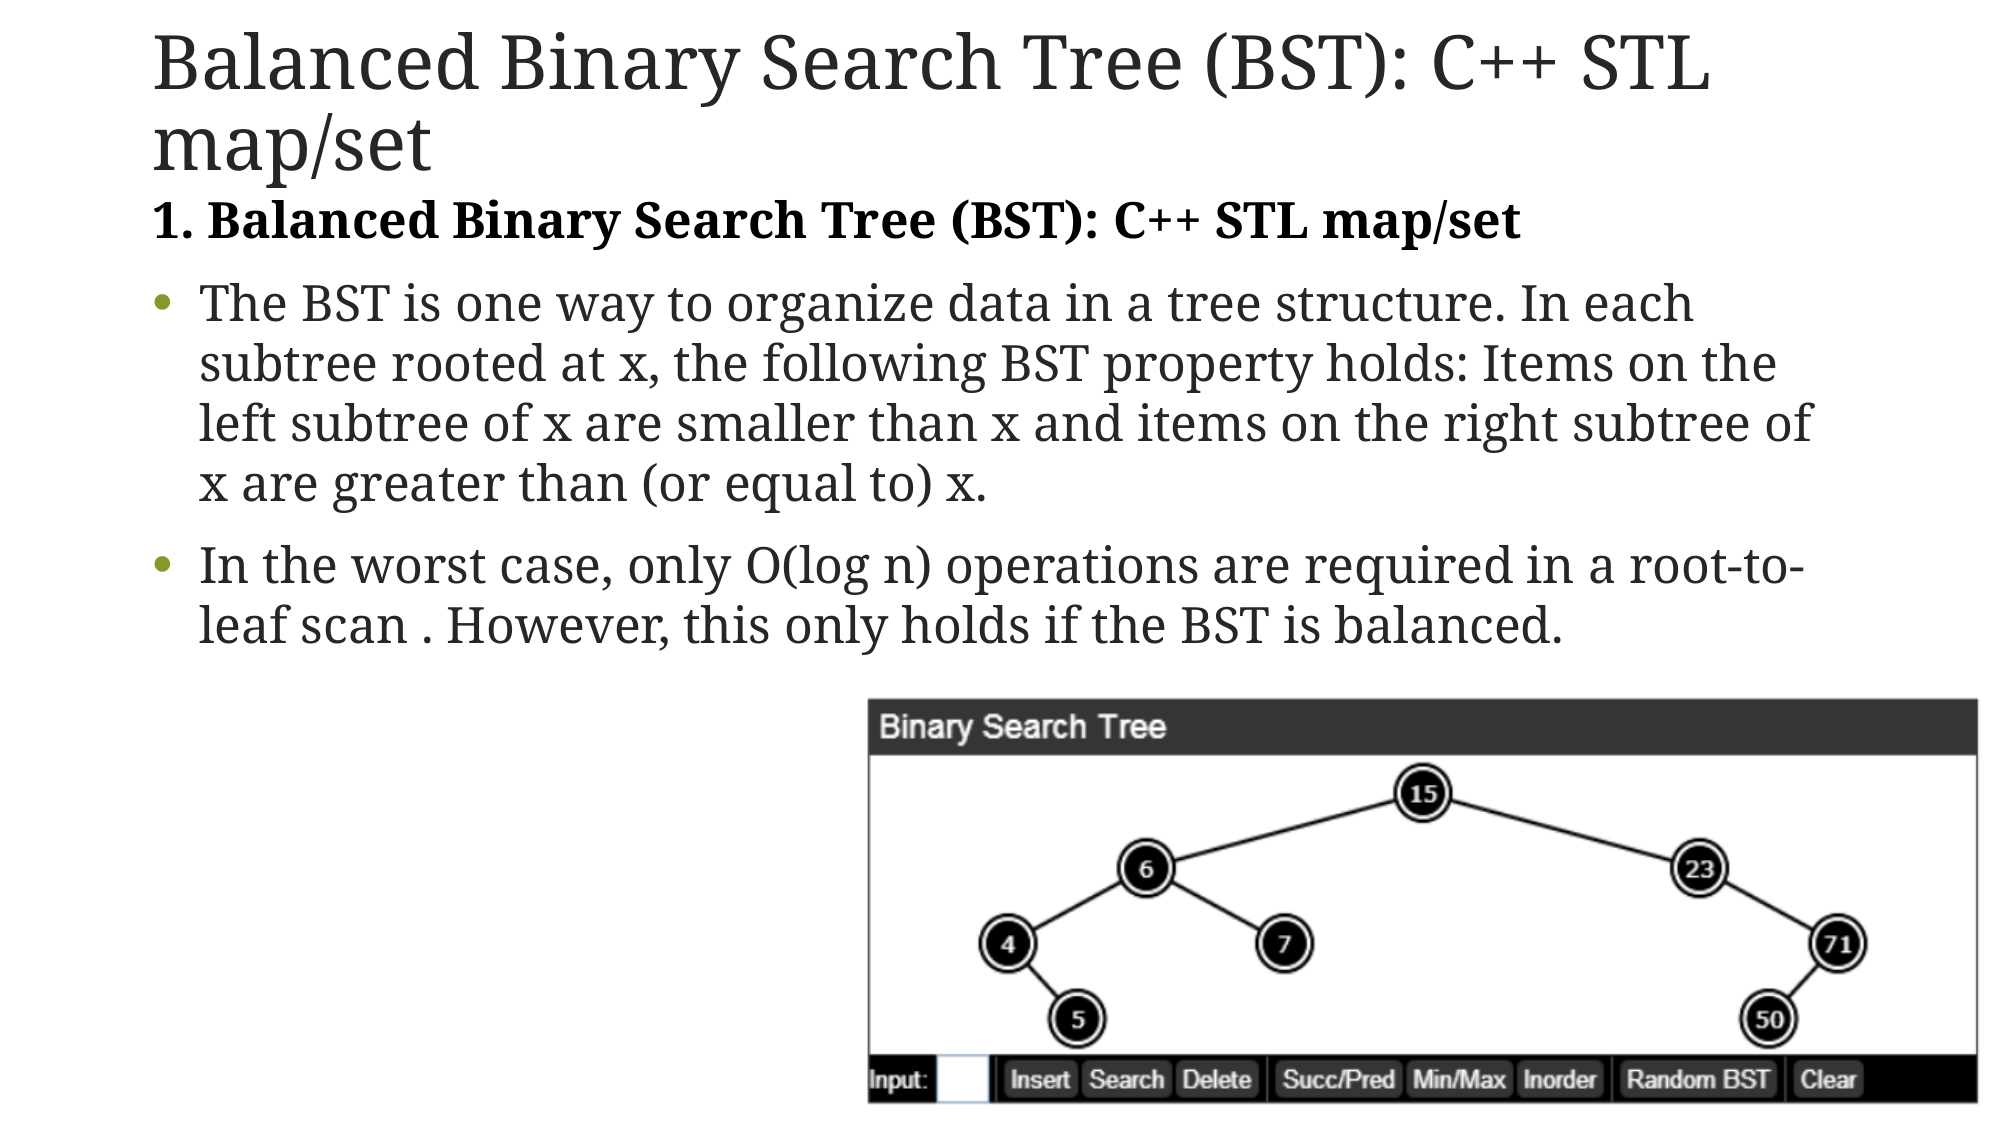

Balanced Binary Search Tree (BST): C++ STL map/set
1. Balanced Binary Search Tree (BST): C++ STL map/set
The BST is one way to organize data in a tree structure. In each subtree rooted at x, the following BST property holds: Items on the left subtree of x are smaller than x and items on the right subtree of x are greater than (or equal to) x.
In the worst case, only O(log n) operations are required in a root-to-leaf scan . However, this only holds if the BST is balanced.